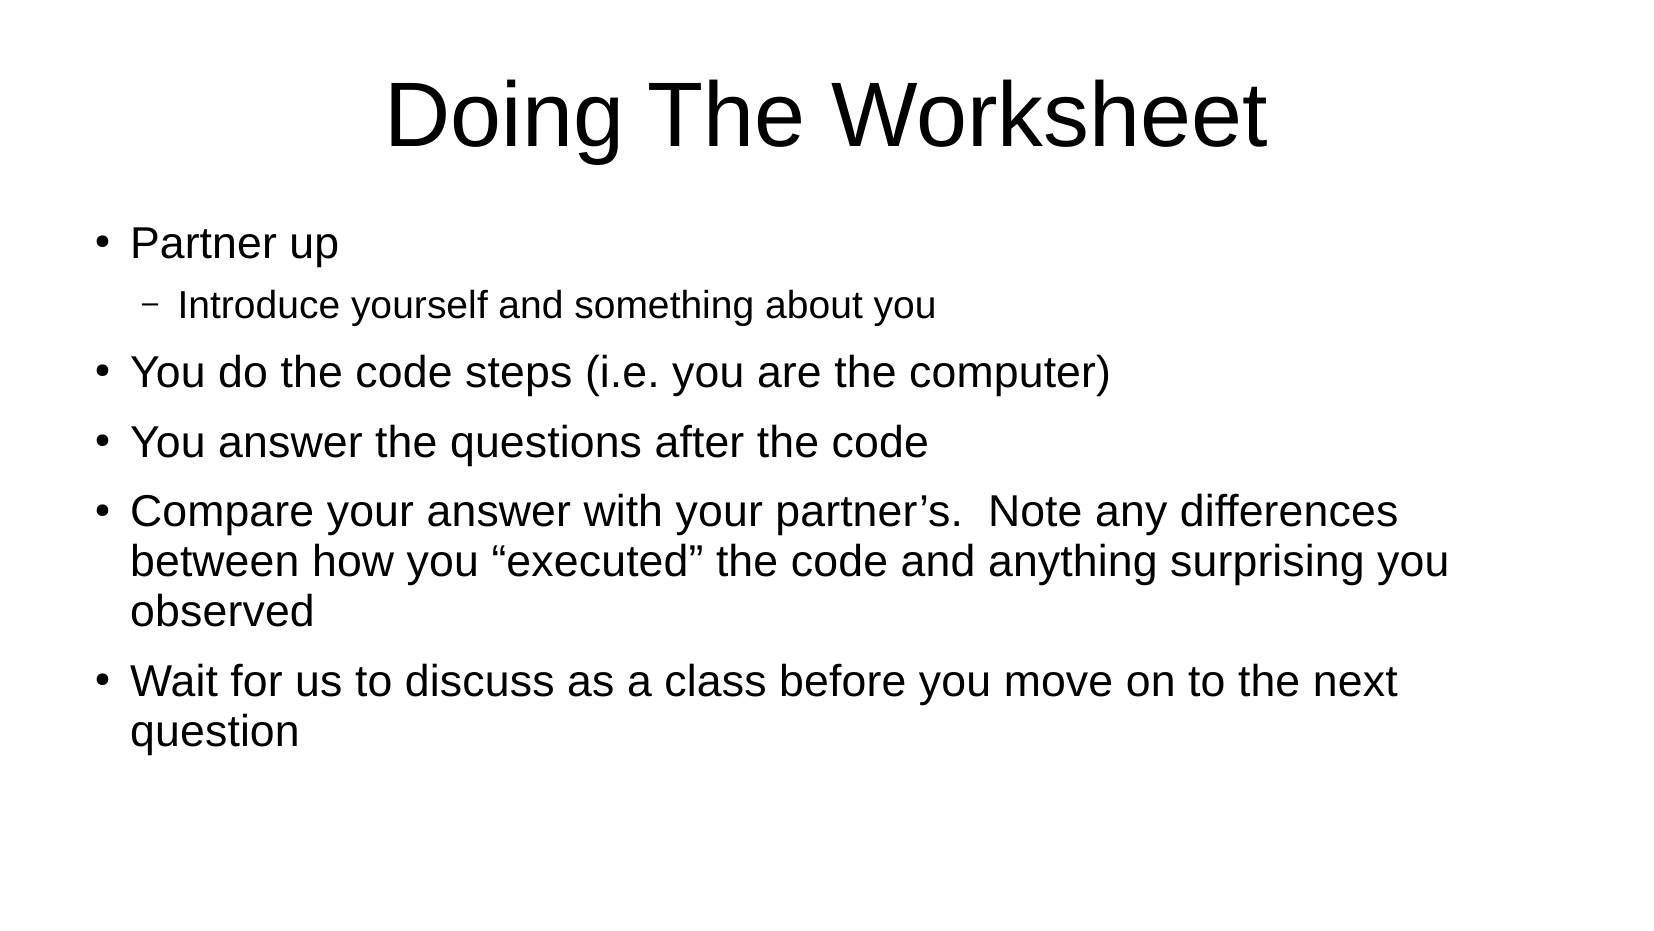

# Doing The Worksheet
Partner up
Introduce yourself and something about you
You do the code steps (i.e. you are the computer)
You answer the questions after the code
Compare your answer with your partner’s. Note any differences between how you “executed” the code and anything surprising you observed
Wait for us to discuss as a class before you move on to the next question